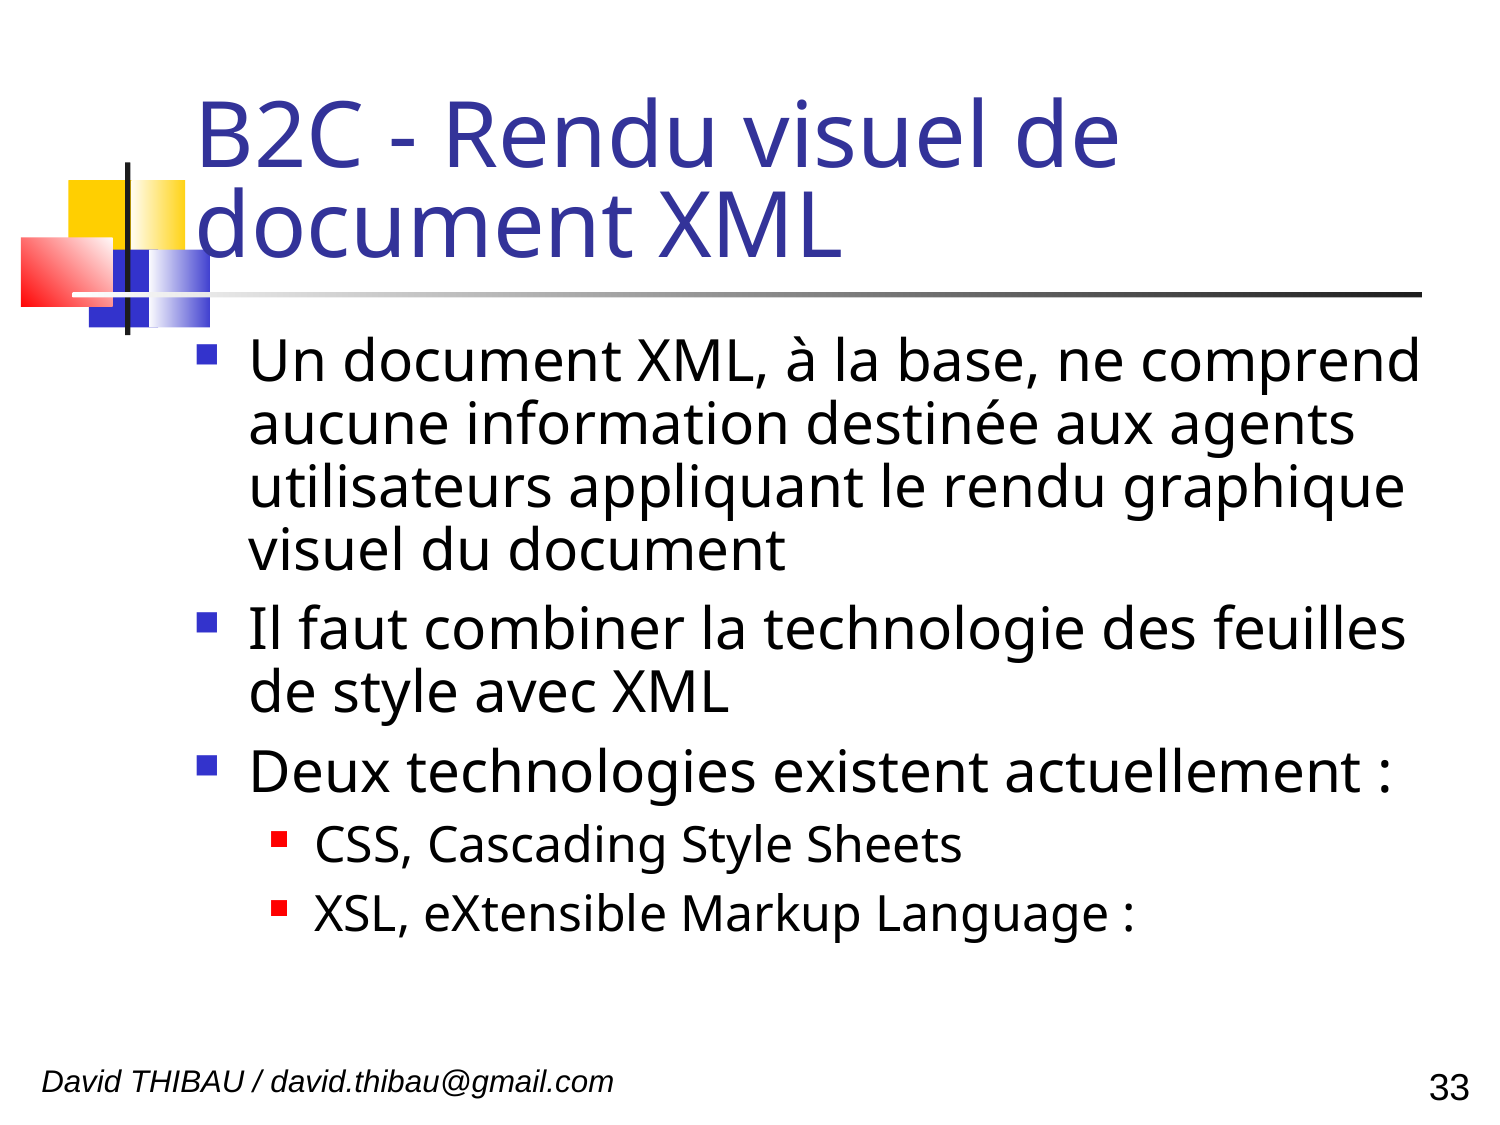

# B2C - Rendu visuel de document XML
Un document XML, à la base, ne comprend aucune information destinée aux agents utilisateurs appliquant le rendu graphique visuel du document
Il faut combiner la technologie des feuilles de style avec XML
Deux technologies existent actuellement :
CSS, Cascading Style Sheets
XSL, eXtensible Markup Language :